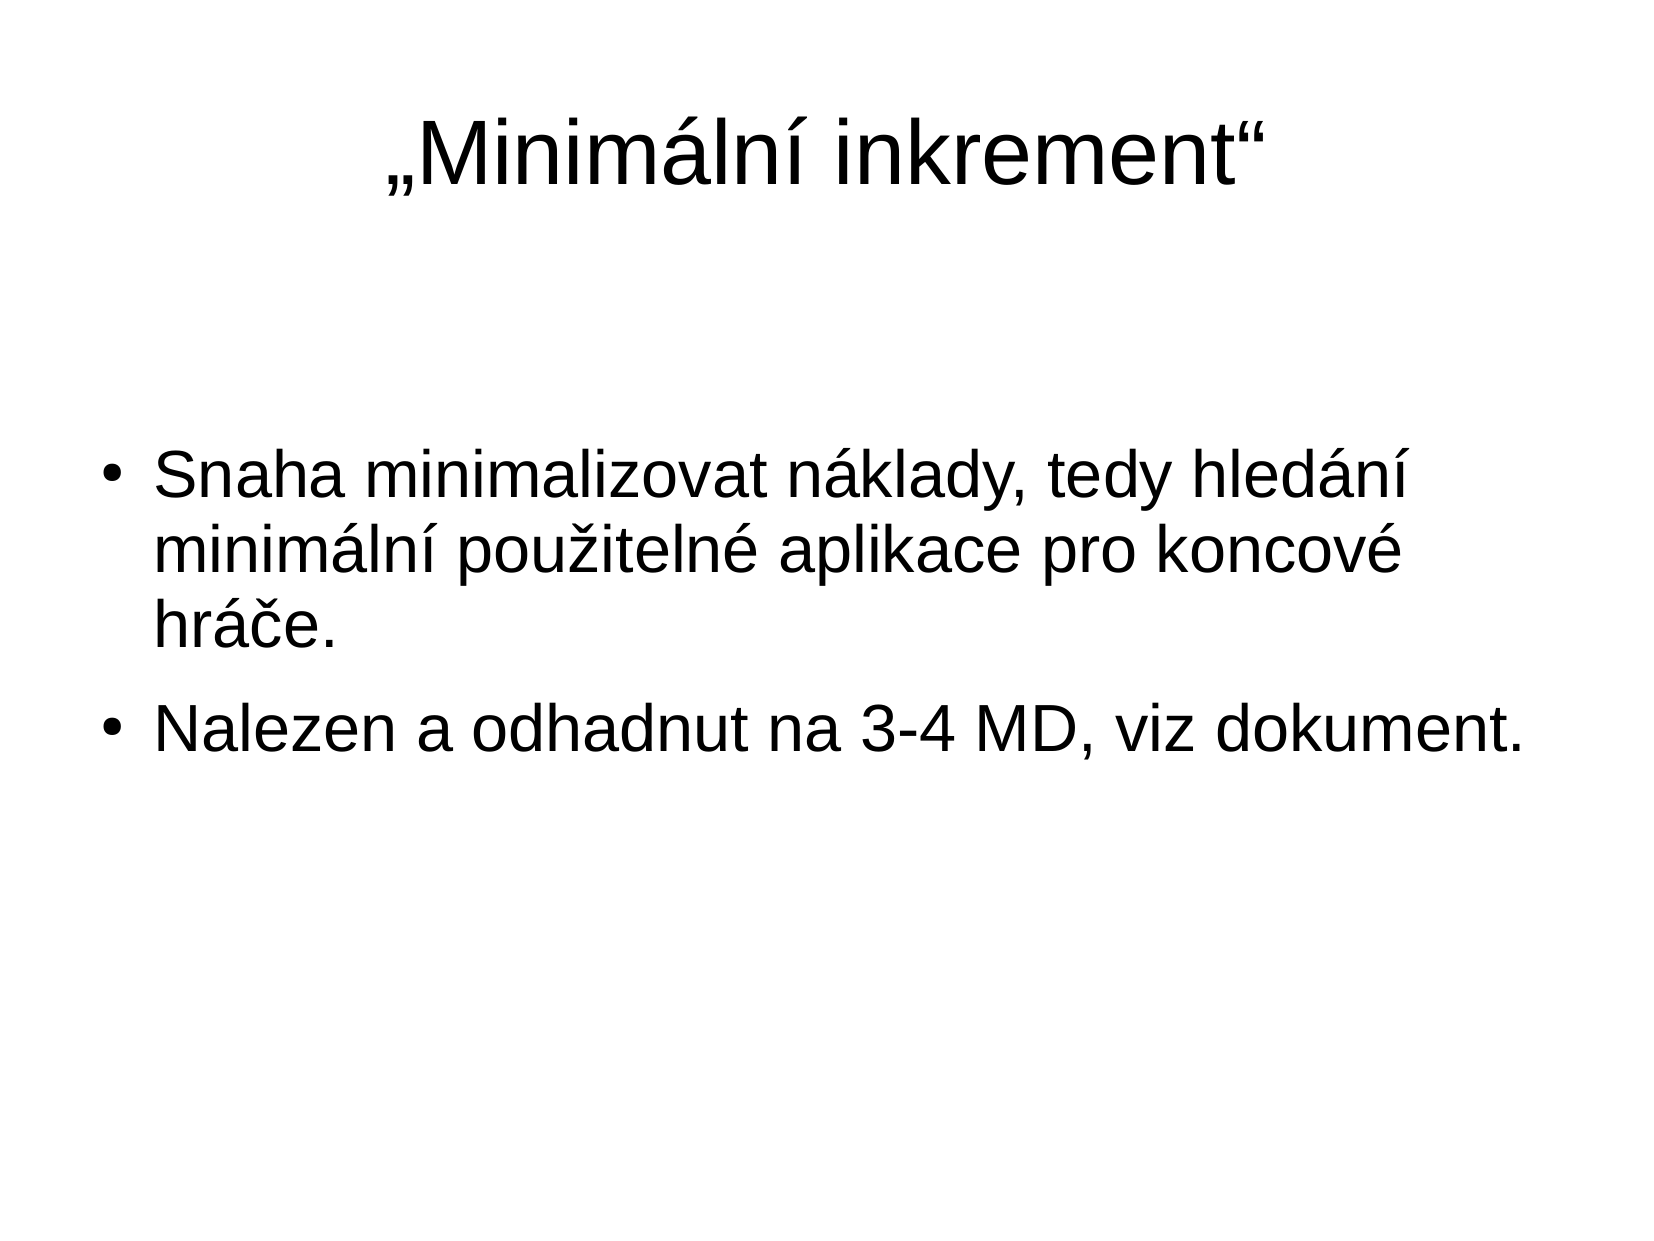

# „Minimální inkrement“
Snaha minimalizovat náklady, tedy hledání minimální použitelné aplikace pro koncové hráče.
Nalezen a odhadnut na 3-4 MD, viz dokument.